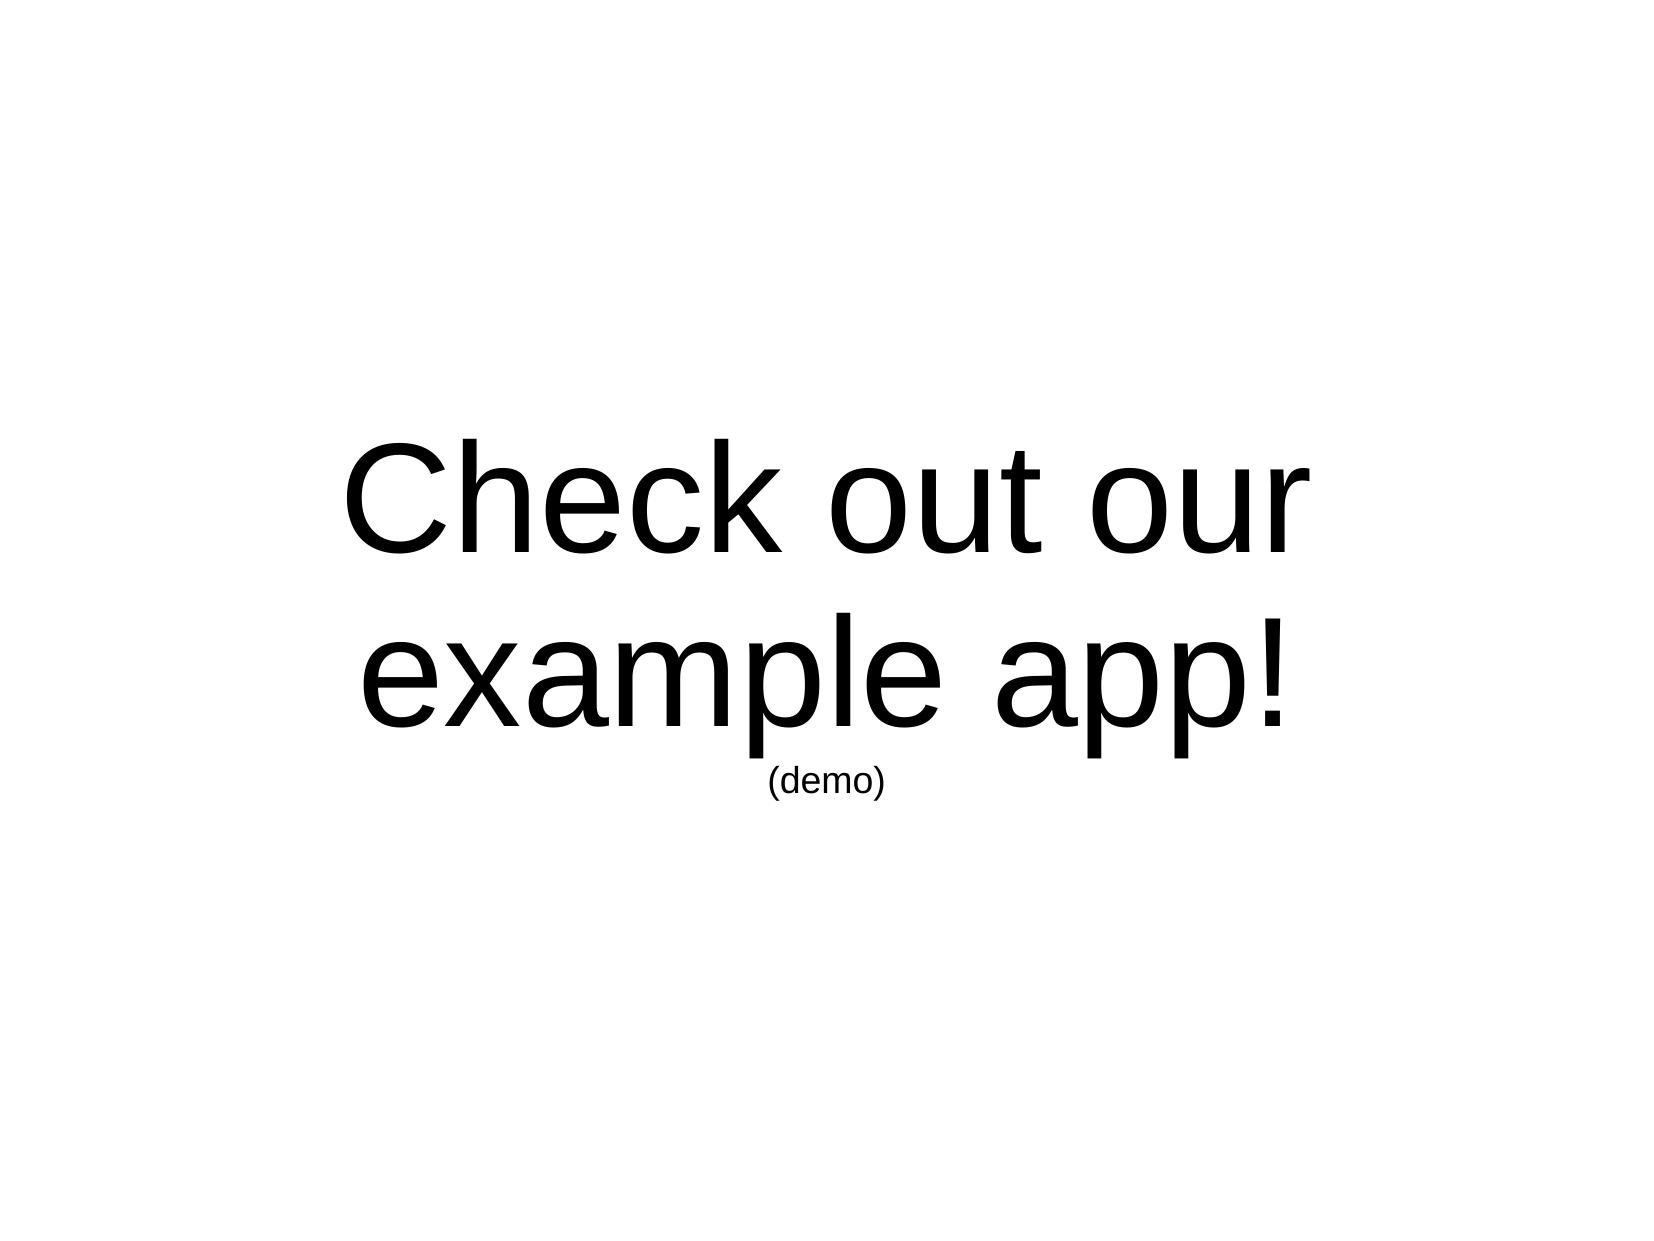

# Check out our example app! (demo)